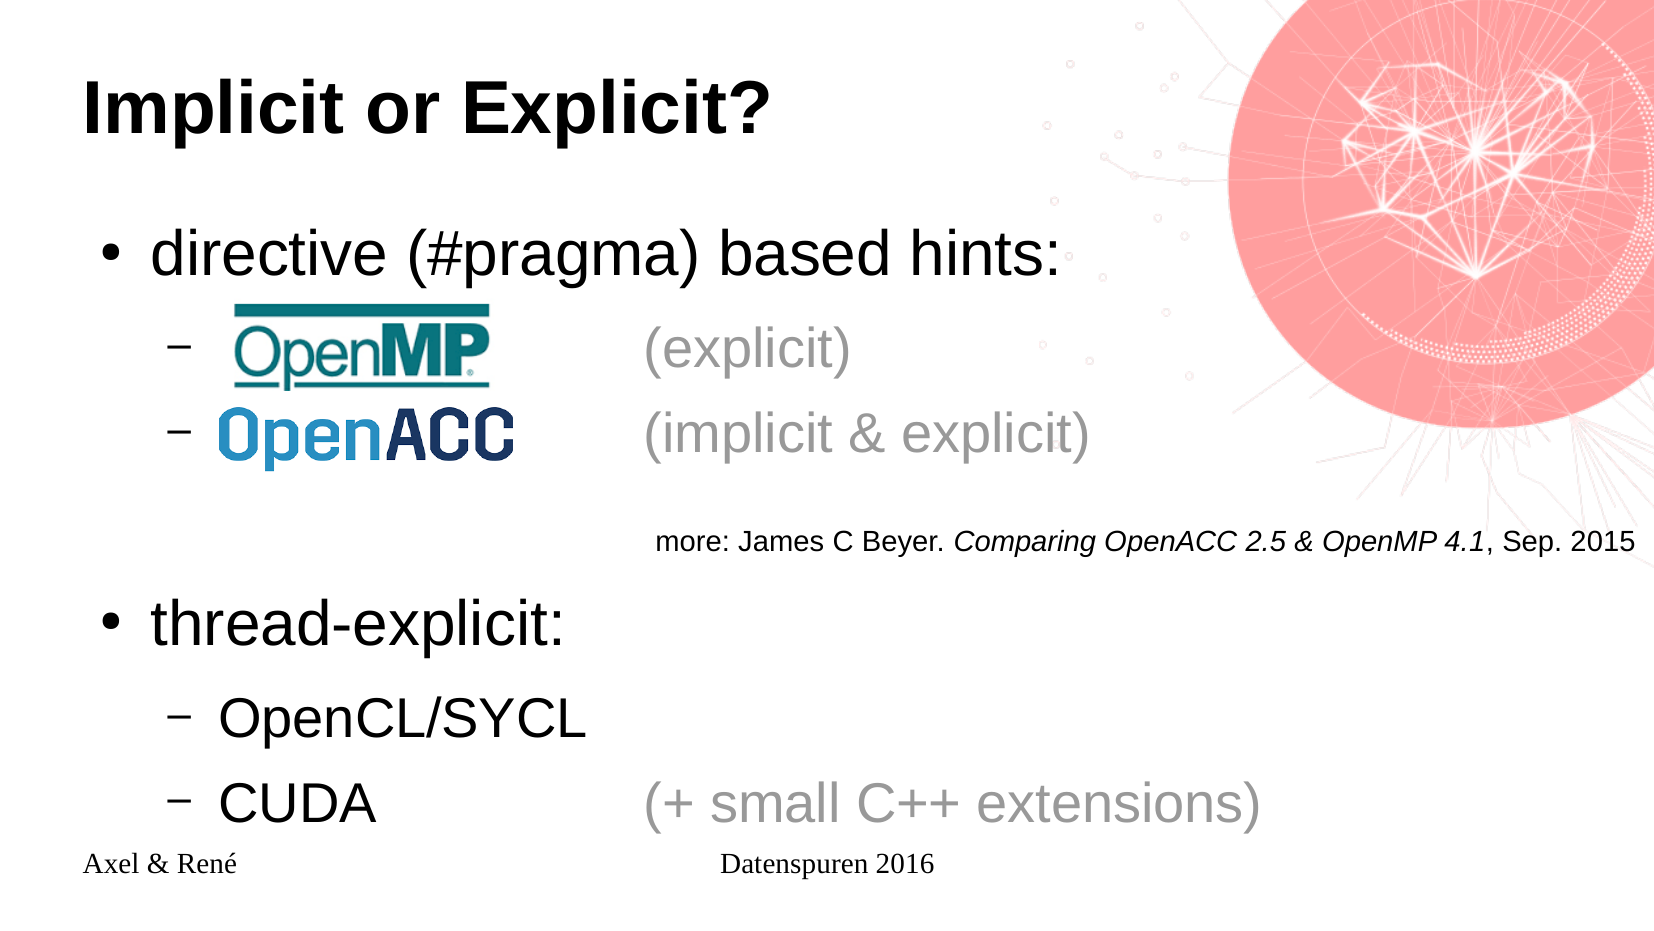

# Implicit or Explicit?
directive (#pragma) based hints:
						(explicit)
						(implicit & explicit)
thread-explicit:
OpenCL/SYCL
CUDA				(+ small C++ extensions)
more: James C Beyer. Comparing OpenACC 2.5 & OpenMP 4.1, Sep. 2015